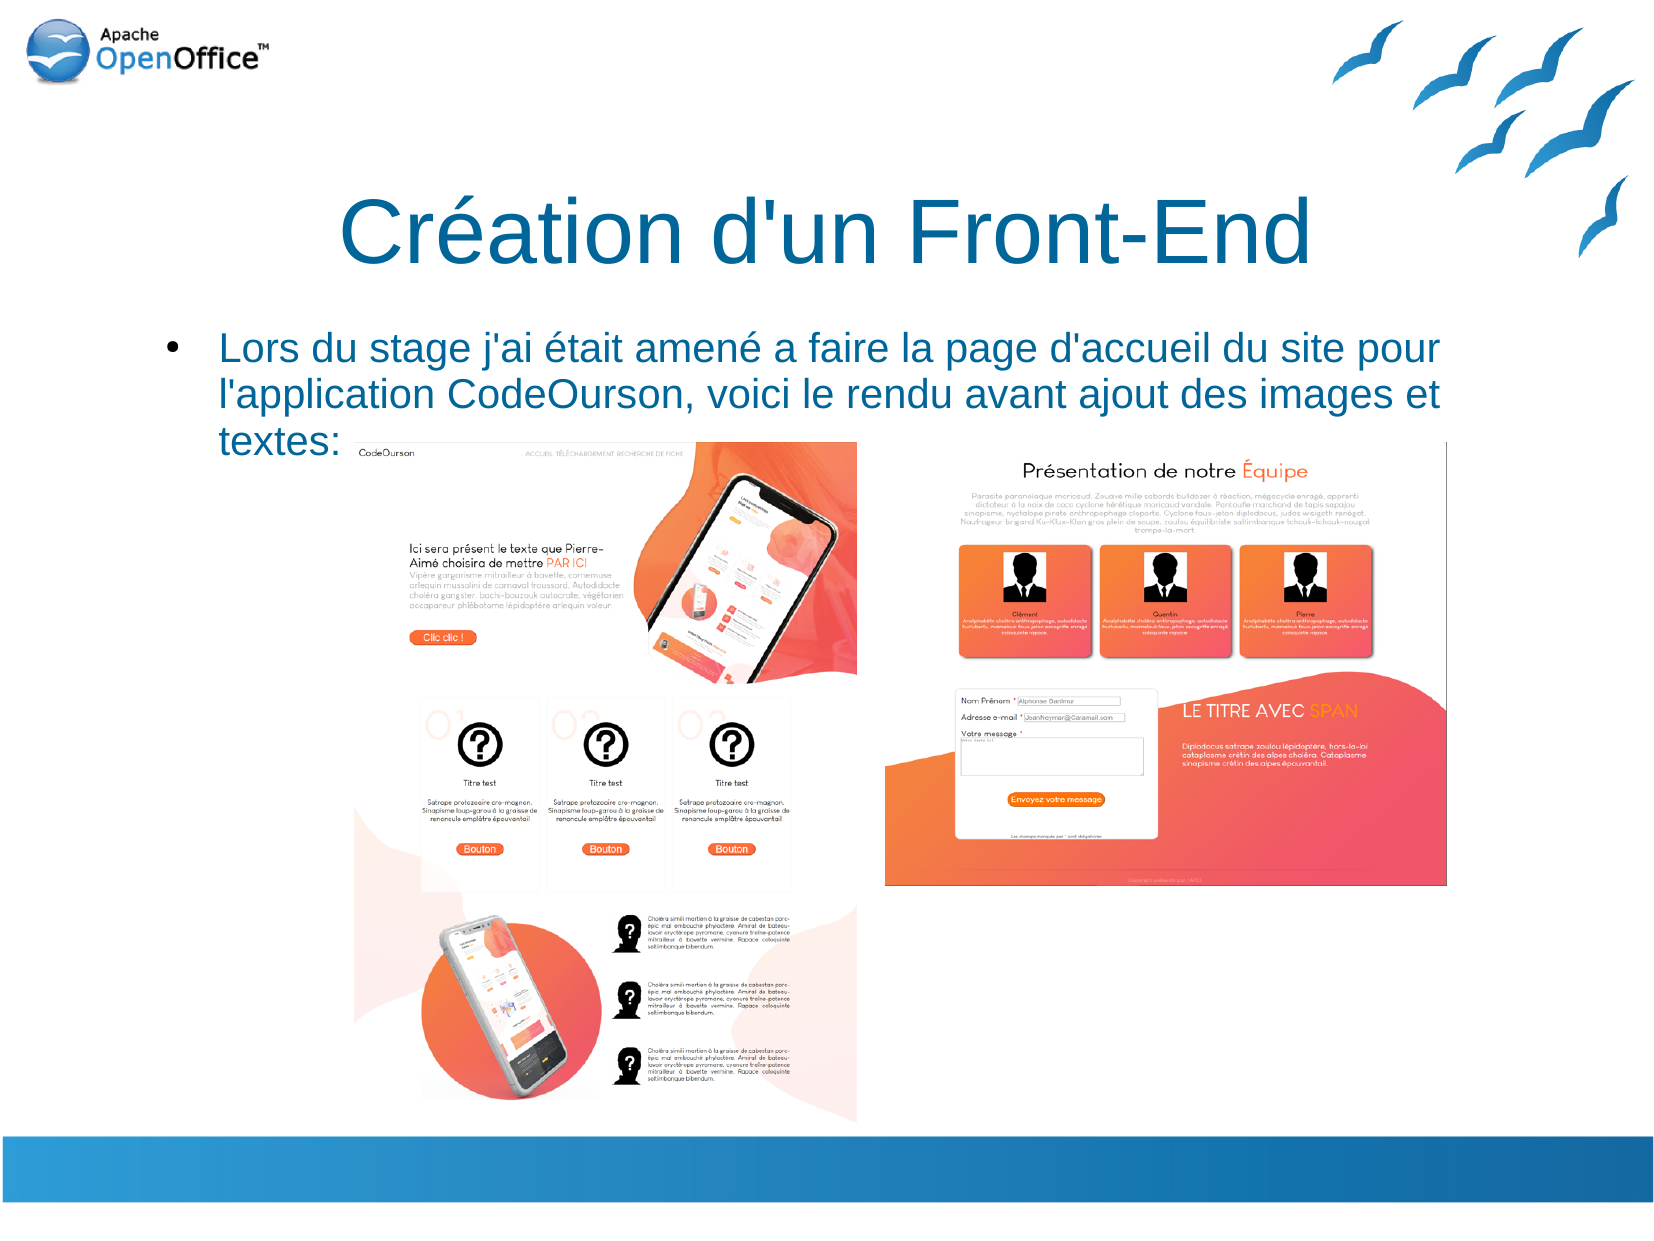

# Création d'un Front-End
Lors du stage j'ai était amené a faire la page d'accueil du site pour l'application CodeOurson, voici le rendu avant ajout des images et textes: